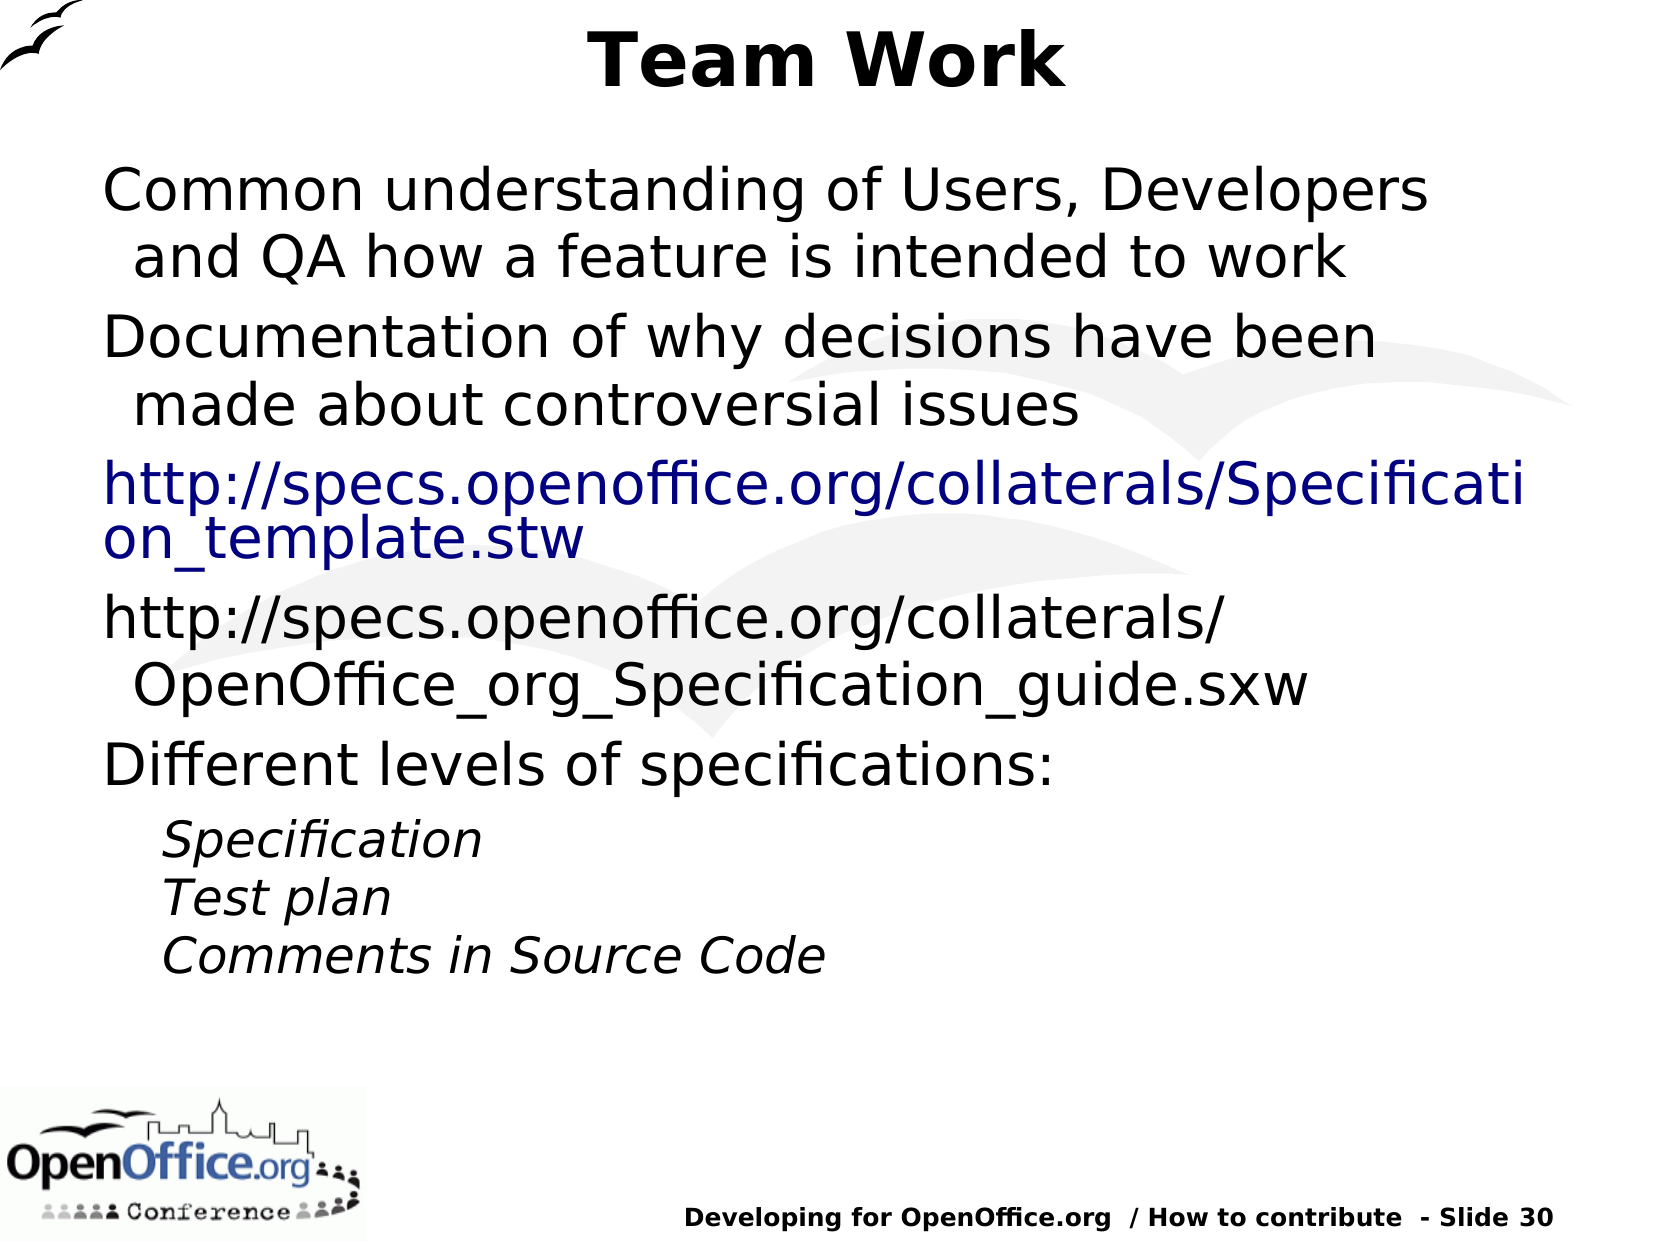

# Team Work
Common understanding of Users, Developers and QA how a feature is intended to work
Documentation of why decisions have been made about controversial issues
http://specs.openoffice.org/collaterals/Specification_template.stw
http://specs.openoffice.org/collaterals/OpenOffice_org_Specification_guide.sxw
Different levels of specifications:
Specification
Test plan
Comments in Source Code